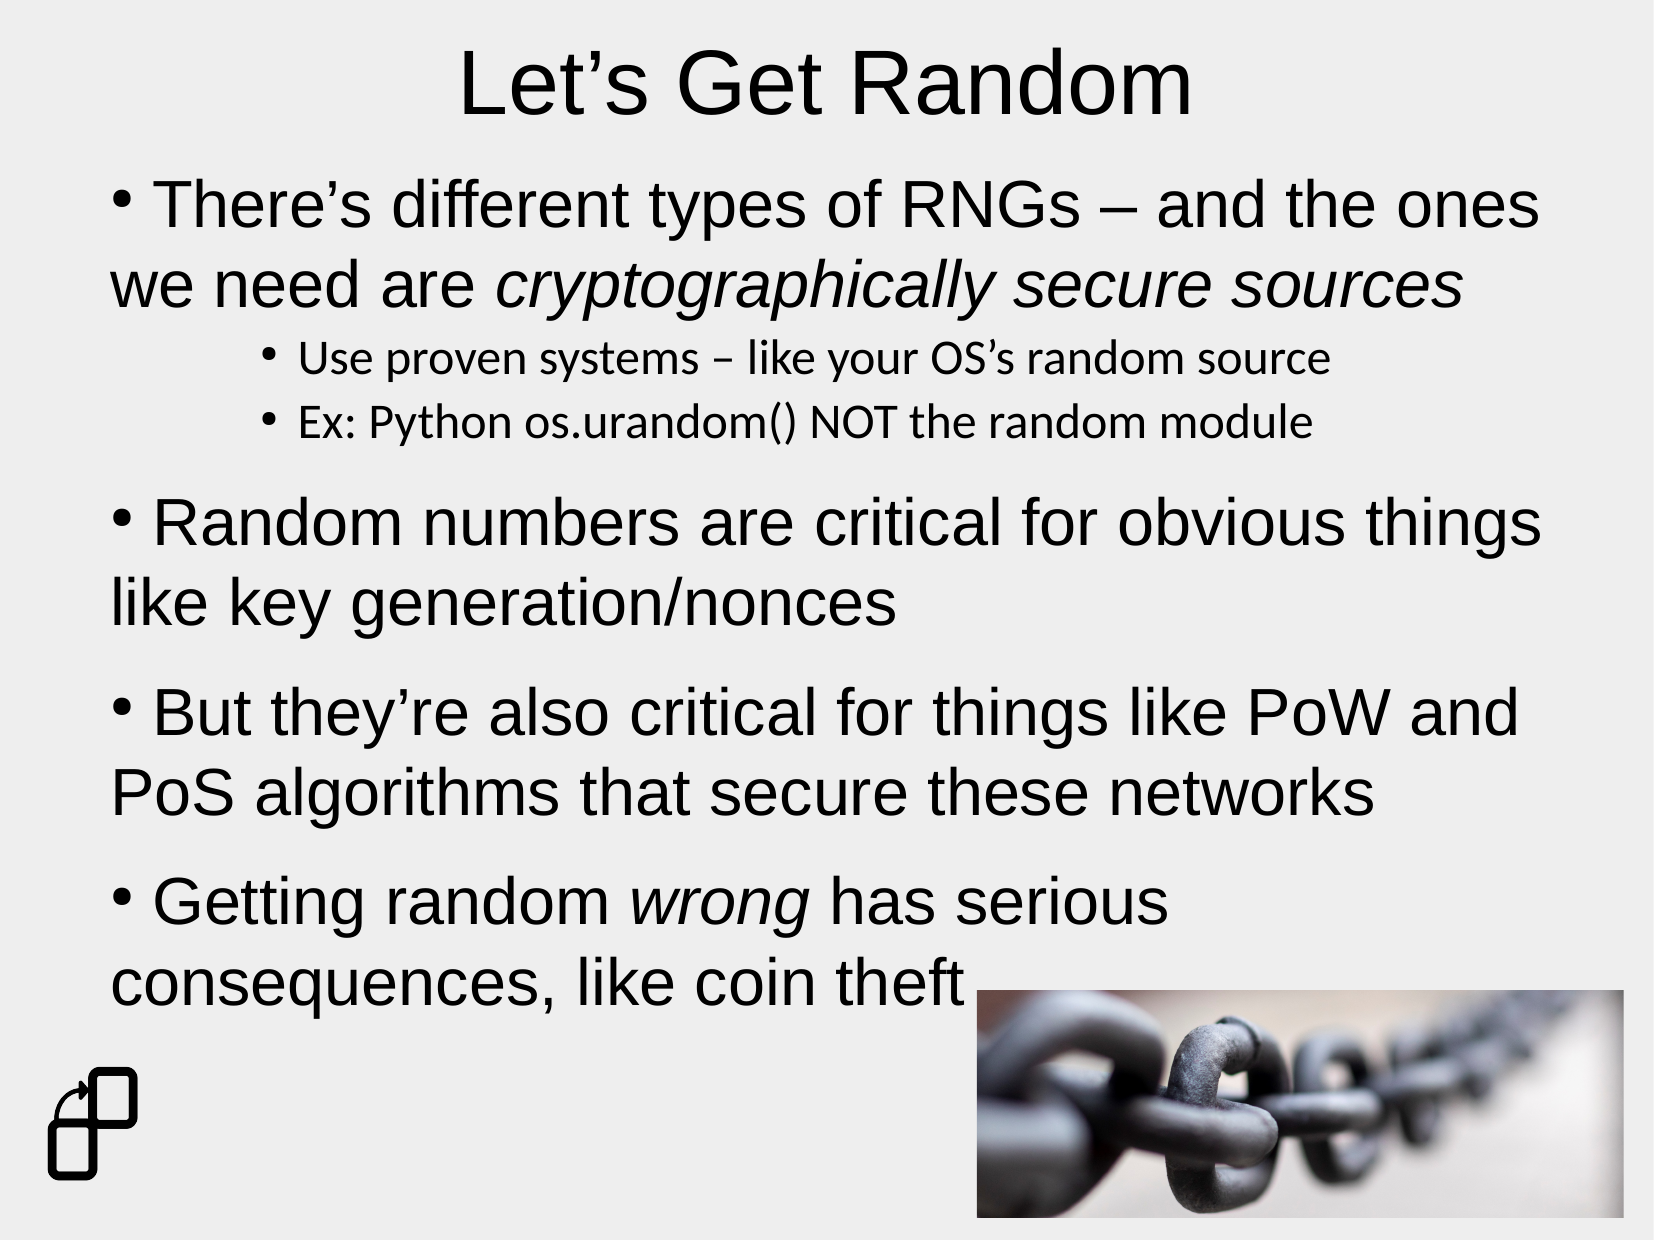

# Let’s Get Random
 There’s different types of RNGs – and the ones we need are cryptographically secure sources
Use proven systems – like your OS’s random source
Ex: Python os.urandom() NOT the random module
 Random numbers are critical for obvious things like key generation/nonces
 But they’re also critical for things like PoW and PoS algorithms that secure these networks
 Getting random wrong has serious consequences, like coin theft